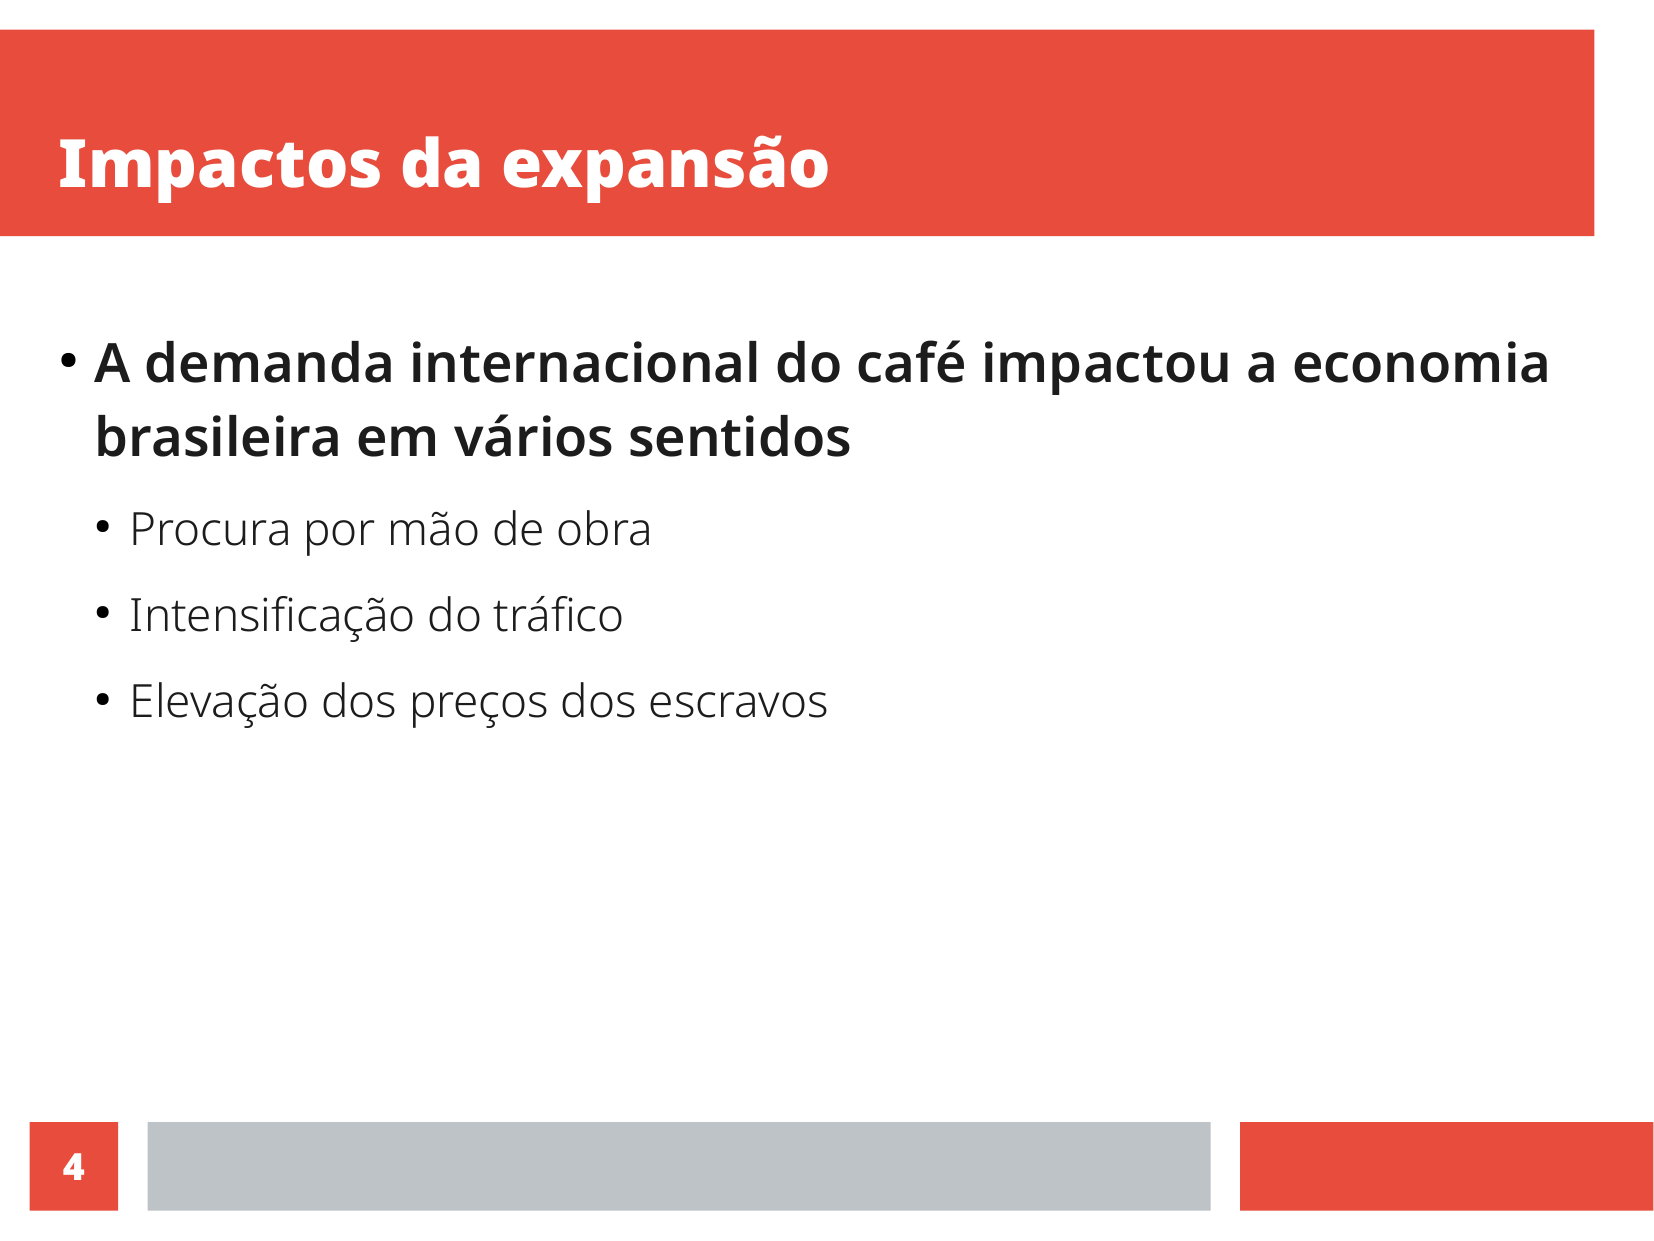

# Impactos da expansão
A demanda internacional do café impactou a economia brasileira em vários sentidos
Procura por mão de obra
Intensificação do tráfico
Elevação dos preços dos escravos
4